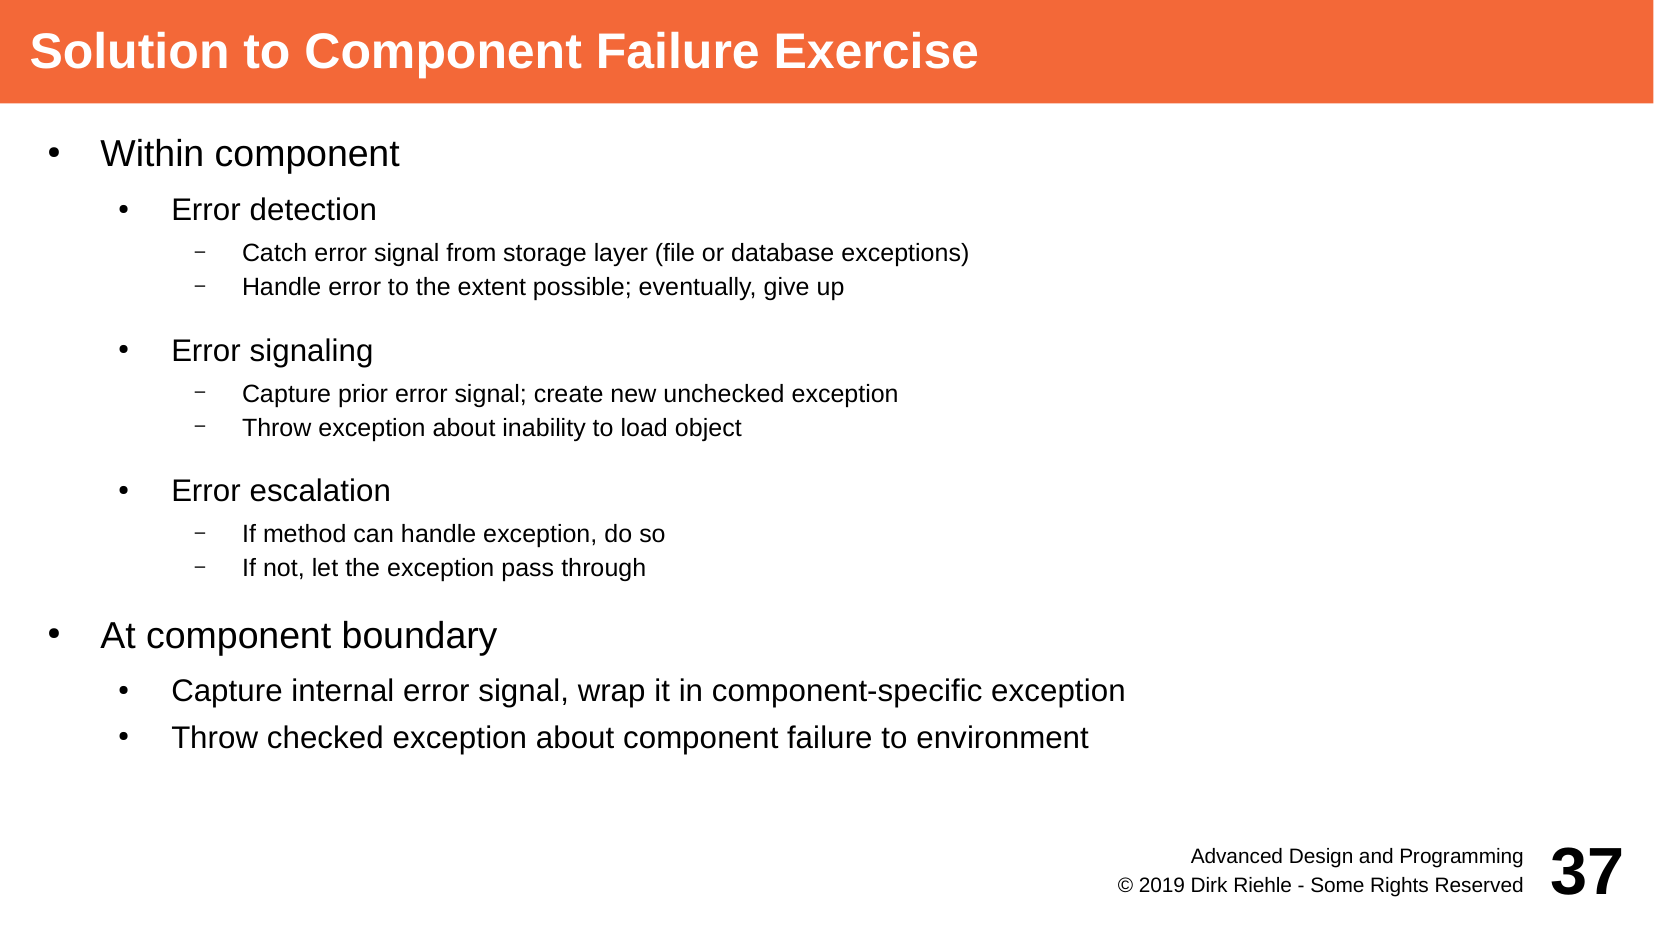

# Solution to Component Failure Exercise
Within component
Error detection
Catch error signal from storage layer (file or database exceptions)
Handle error to the extent possible; eventually, give up
Error signaling
Capture prior error signal; create new unchecked exception
Throw exception about inability to load object
Error escalation
If method can handle exception, do so
If not, let the exception pass through
At component boundary
Capture internal error signal, wrap it in component-specific exception
Throw checked exception about component failure to environment
Advanced Design and Programming
37
© 2019 Dirk Riehle - Some Rights Reserved